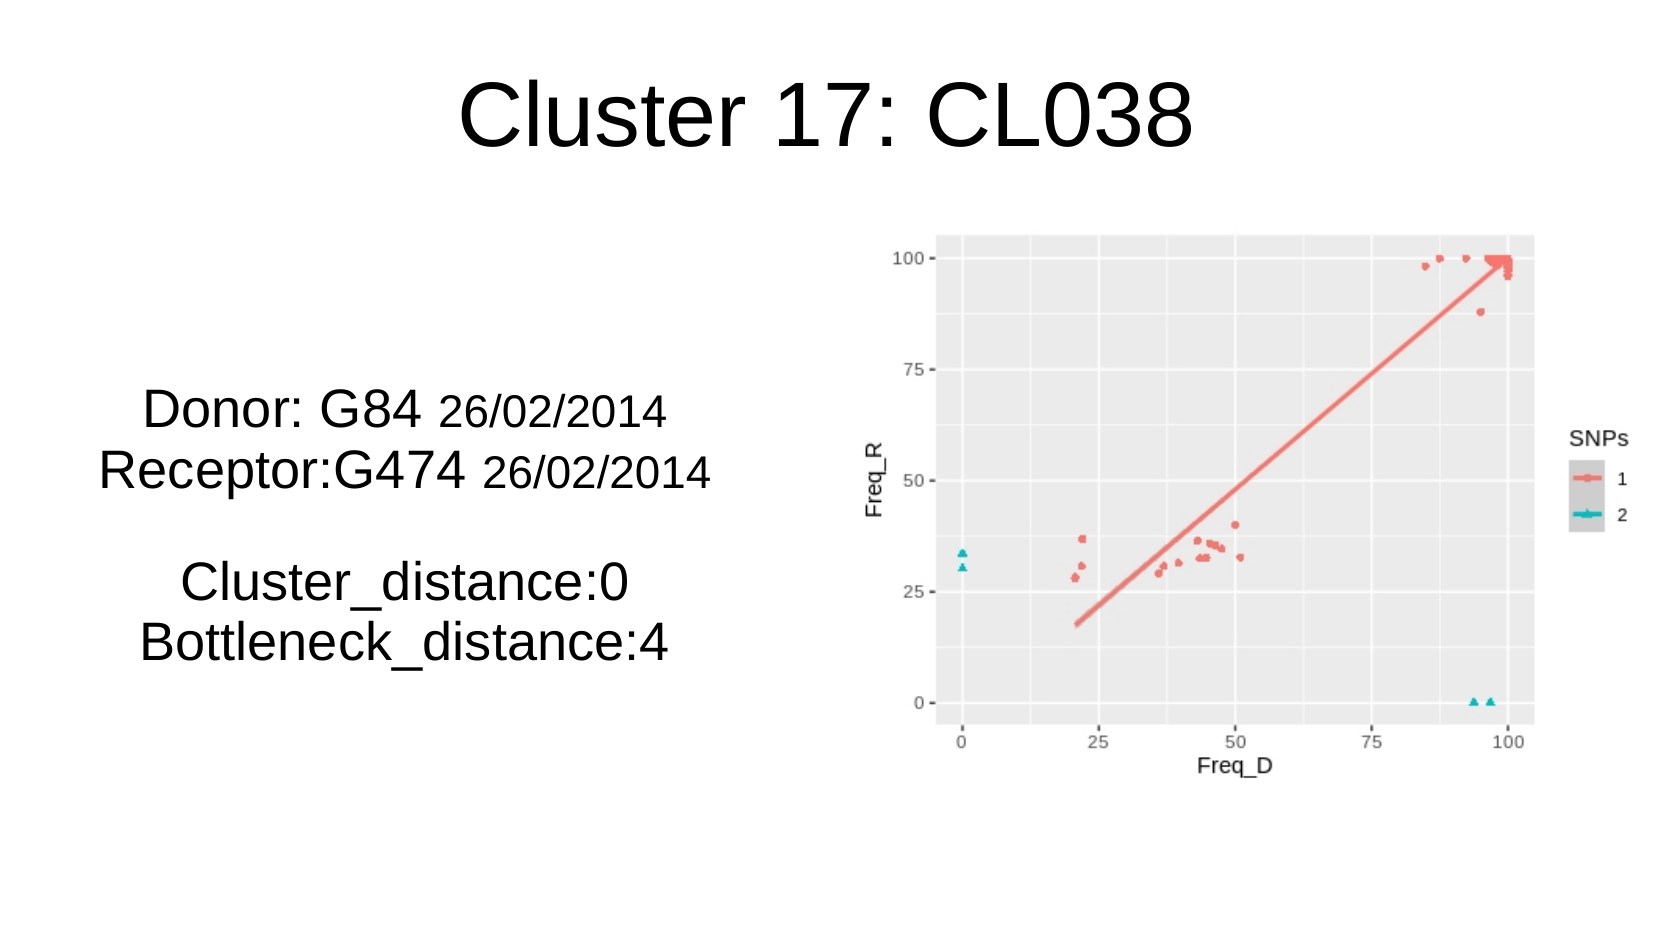

# Cluster 17: CL038
Donor: G84 26/02/2014
Receptor:G474 26/02/2014
Cluster_distance:0
Bottleneck_distance:4